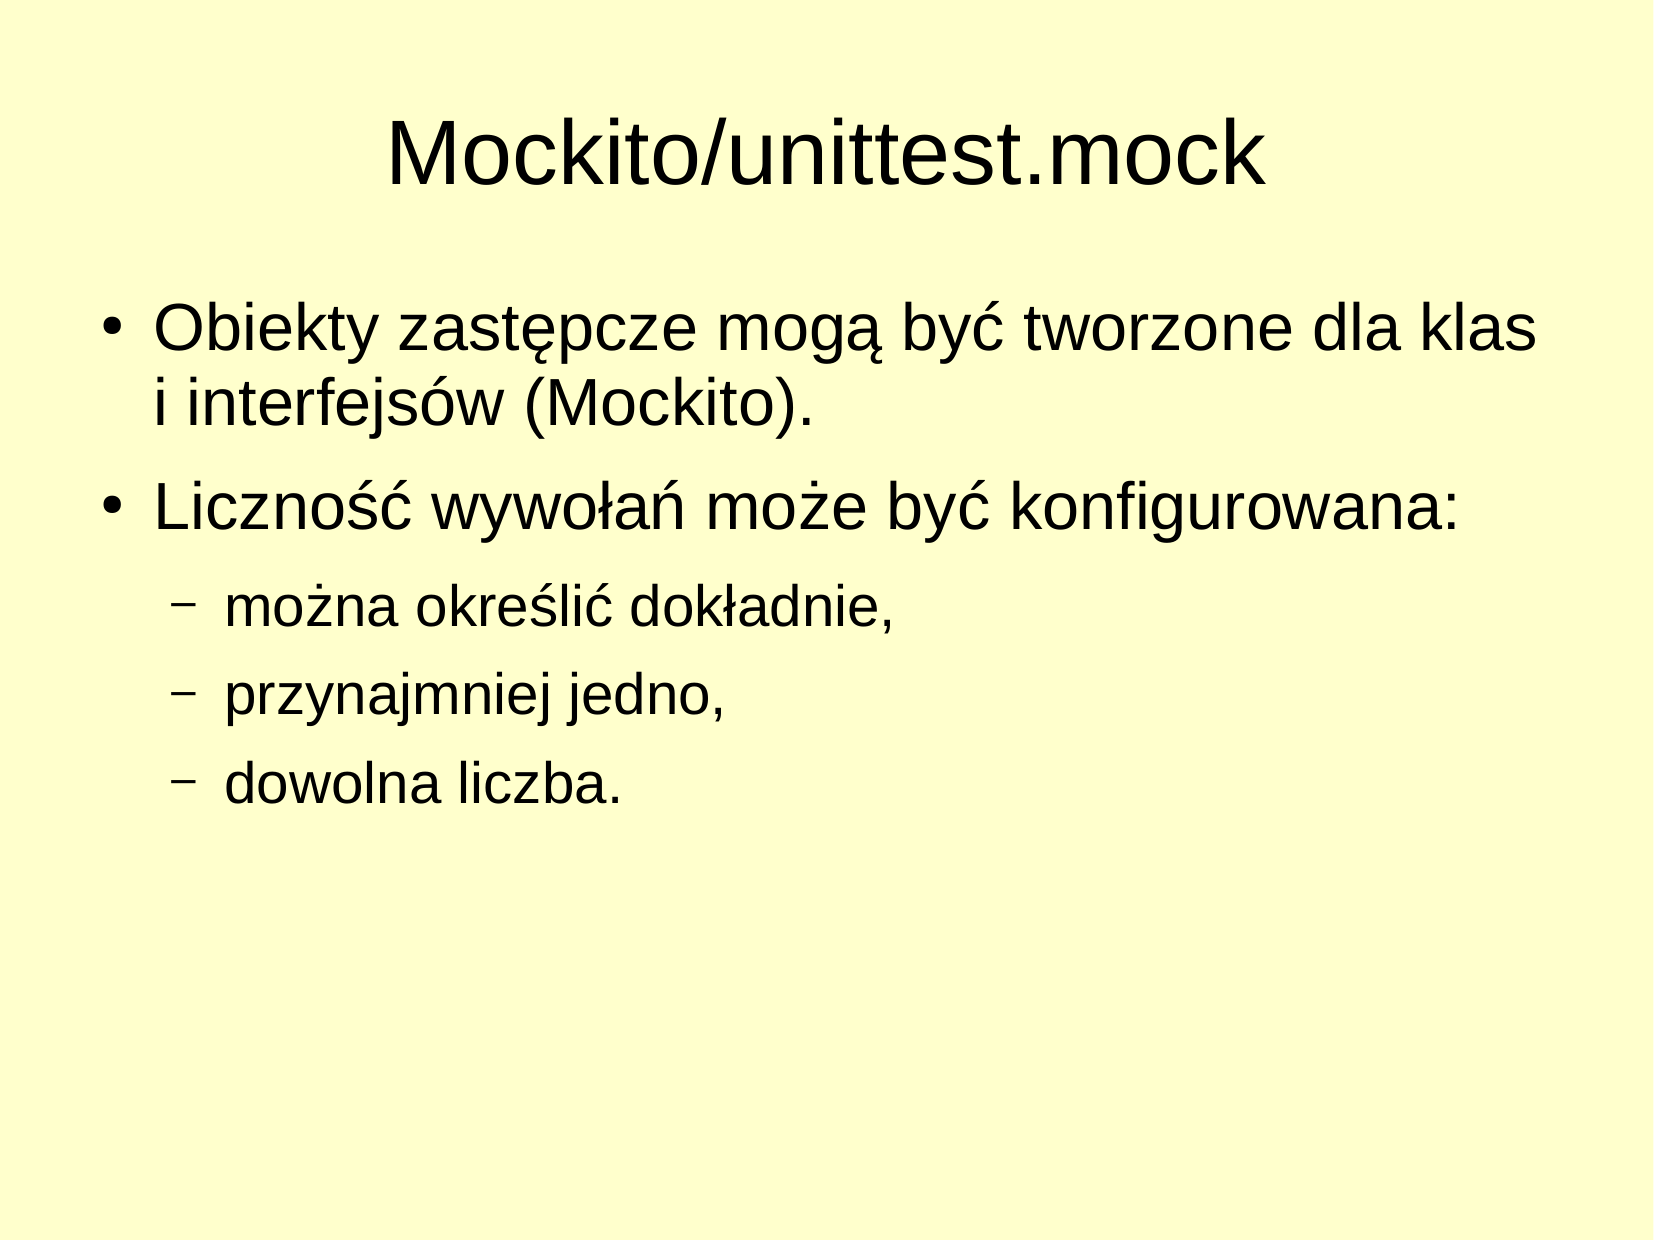

# Mockito/unittest.mock
Obiekty zastępcze mogą być tworzone dla klas i interfejsów (Mockito).
Liczność wywołań może być konfigurowana:
można określić dokładnie,
przynajmniej jedno,
dowolna liczba.